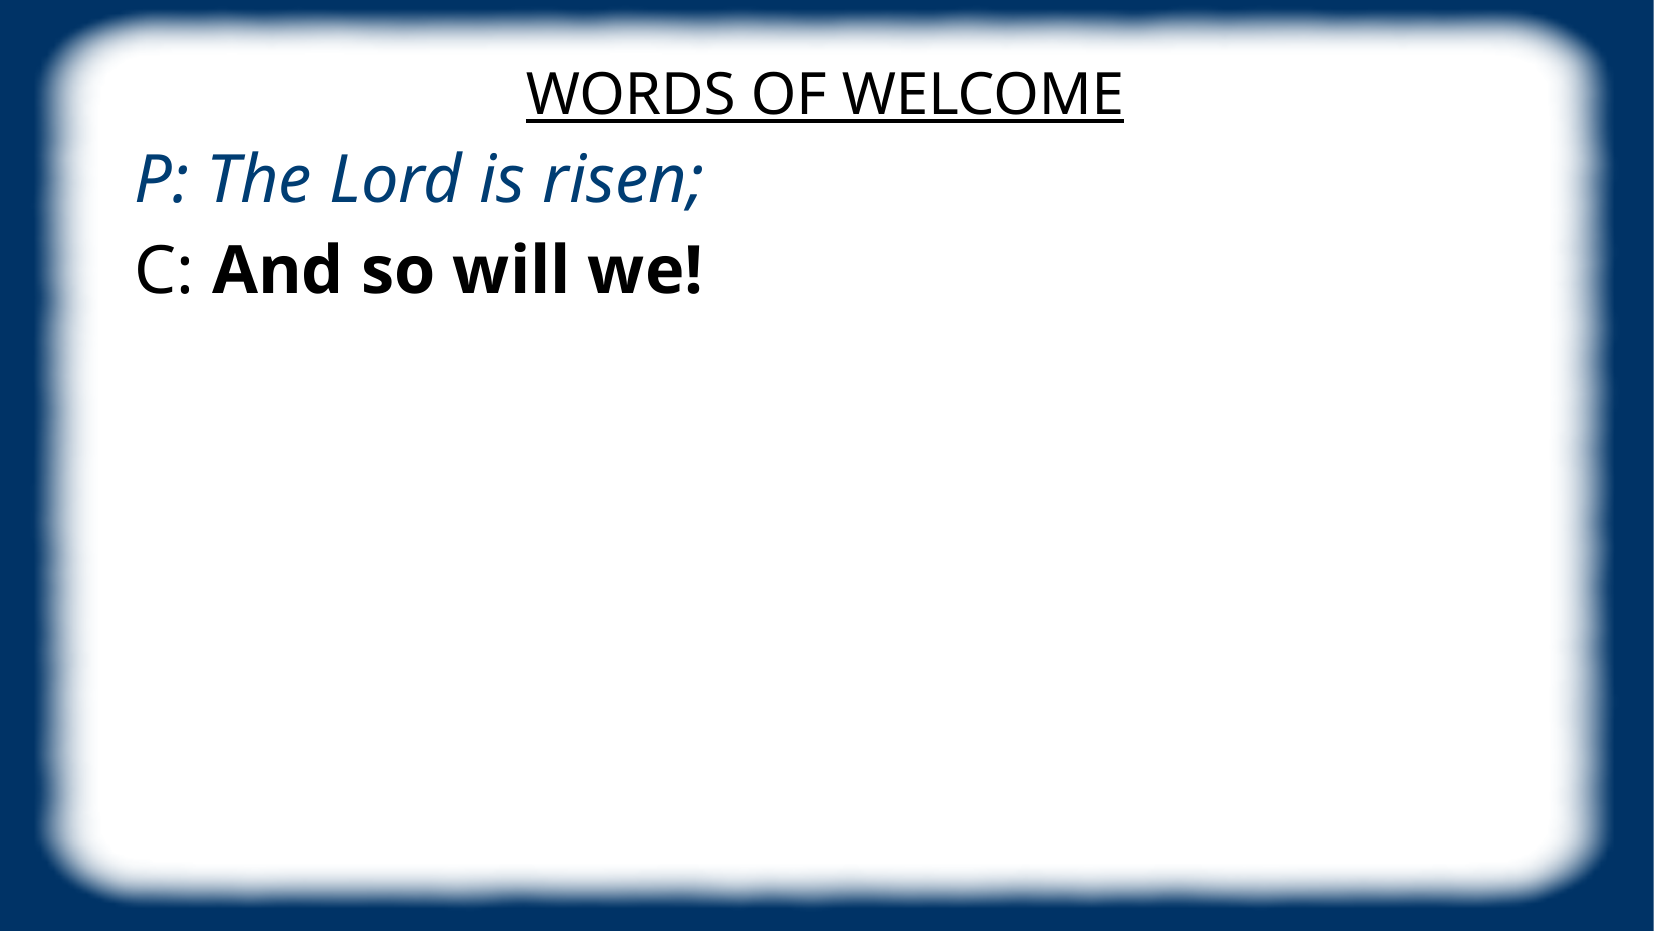

WORDS OF WELCOME
P: The Lord is risen;
C: And so will we!